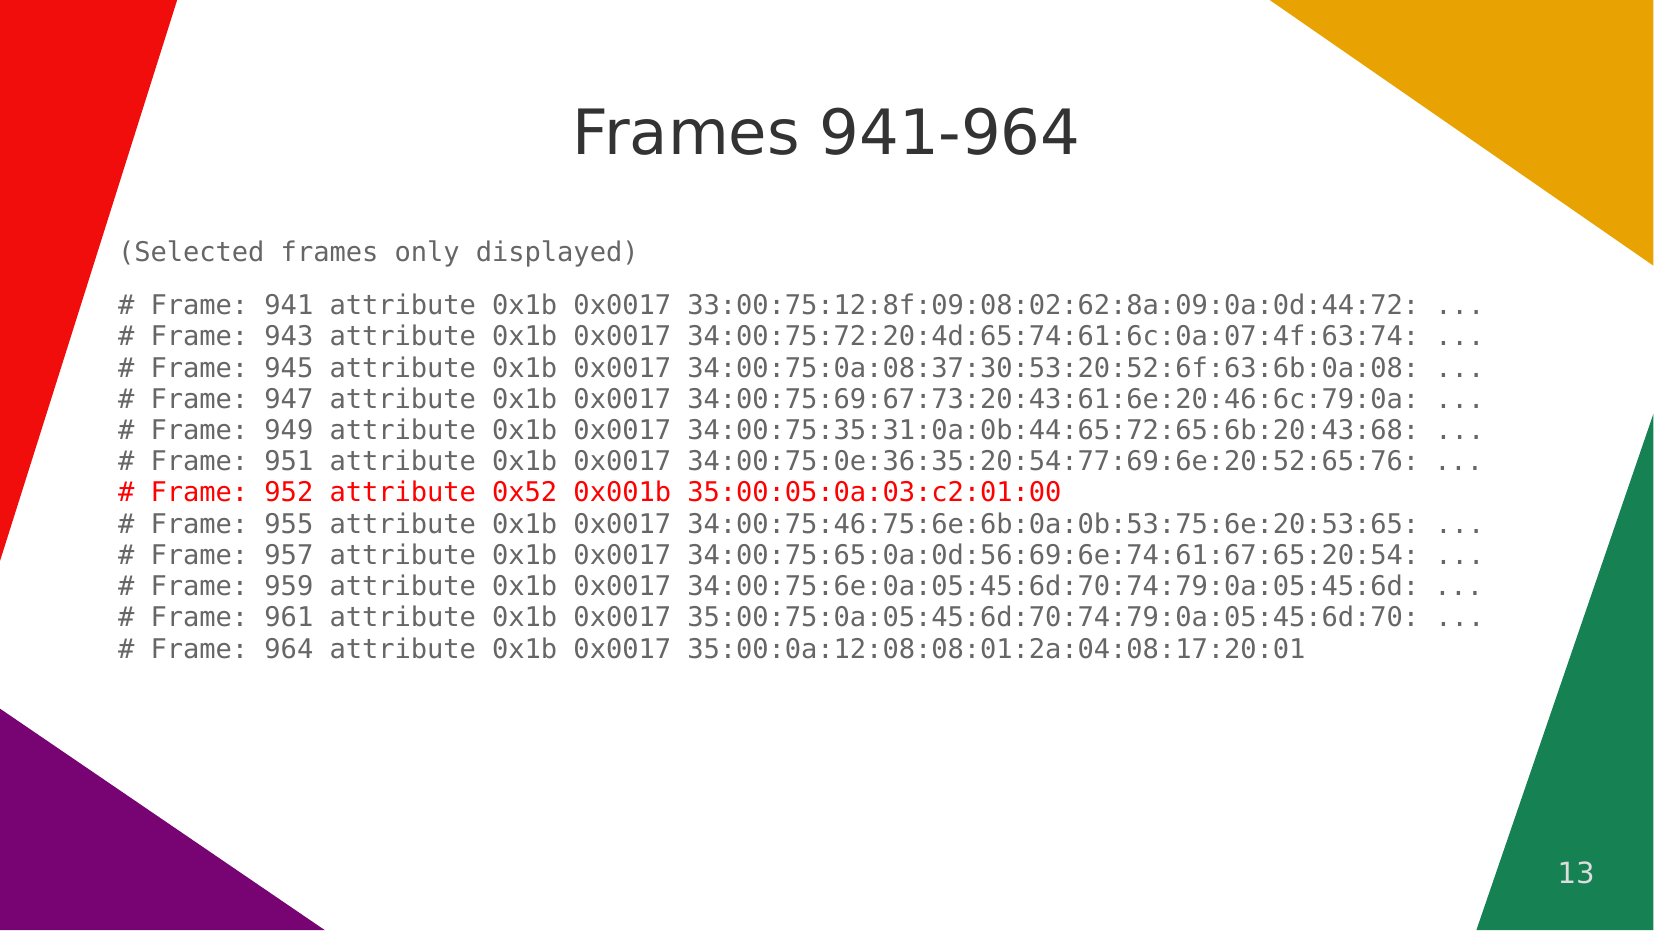

# Frames 941-964
(Selected frames only displayed)
# Frame: 941 attribute 0x1b 0x0017 33:00:75:12:8f:09:08:02:62:8a:09:0a:0d:44:72: ... # Frame: 943 attribute 0x1b 0x0017 34:00:75:72:20:4d:65:74:61:6c:0a:07:4f:63:74: ... # Frame: 945 attribute 0x1b 0x0017 34:00:75:0a:08:37:30:53:20:52:6f:63:6b:0a:08: ... # Frame: 947 attribute 0x1b 0x0017 34:00:75:69:67:73:20:43:61:6e:20:46:6c:79:0a: ... # Frame: 949 attribute 0x1b 0x0017 34:00:75:35:31:0a:0b:44:65:72:65:6b:20:43:68: ... # Frame: 951 attribute 0x1b 0x0017 34:00:75:0e:36:35:20:54:77:69:6e:20:52:65:76: ... # Frame: 952 attribute 0x52 0x001b 35:00:05:0a:03:c2:01:00 # Frame: 955 attribute 0x1b 0x0017 34:00:75:46:75:6e:6b:0a:0b:53:75:6e:20:53:65: ... # Frame: 957 attribute 0x1b 0x0017 34:00:75:65:0a:0d:56:69:6e:74:61:67:65:20:54: ... # Frame: 959 attribute 0x1b 0x0017 34:00:75:6e:0a:05:45:6d:70:74:79:0a:05:45:6d: ... # Frame: 961 attribute 0x1b 0x0017 35:00:75:0a:05:45:6d:70:74:79:0a:05:45:6d:70: ... # Frame: 964 attribute 0x1b 0x0017 35:00:0a:12:08:08:01:2a:04:08:17:20:01
13